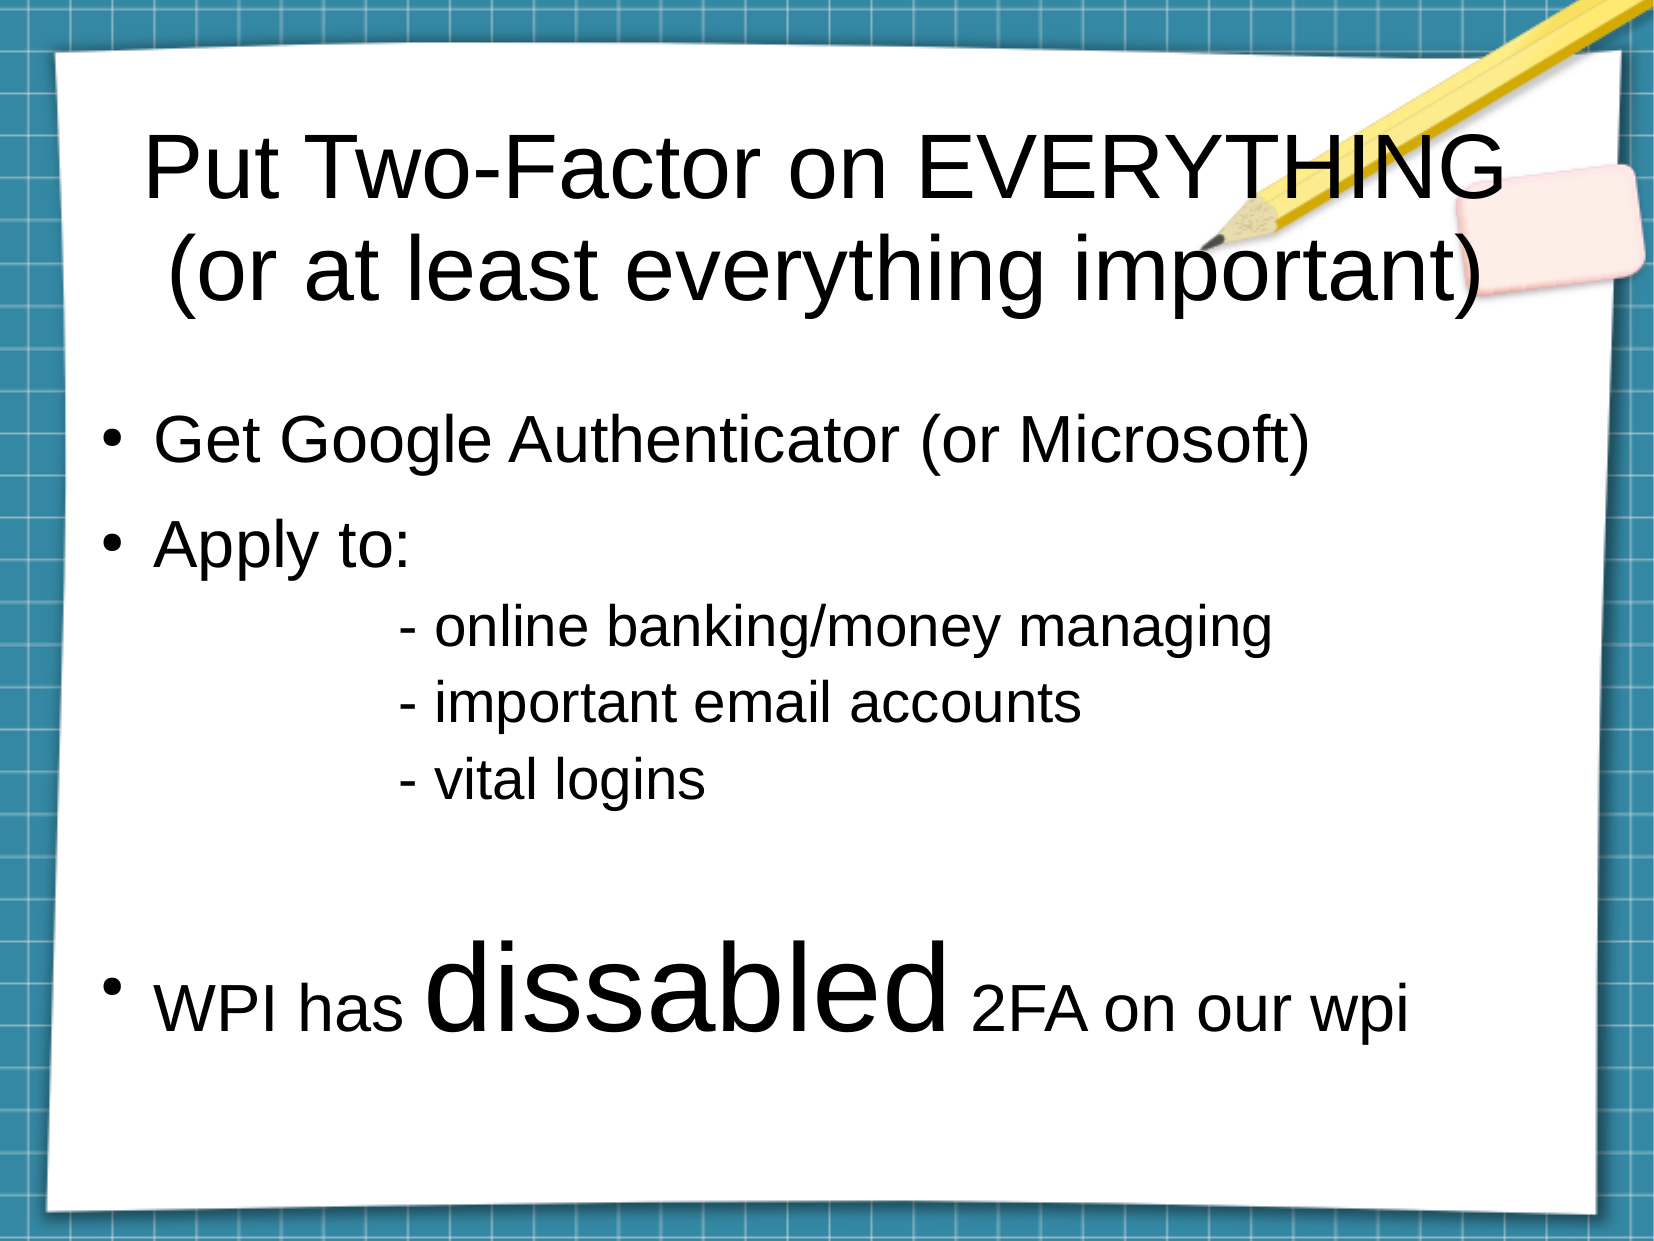

# Put Two-Factor on EVERYTHING (or at least everything important)
Get Google Authenticator (or Microsoft)
Apply to:
 - online banking/money managing
 - important email accounts
 - vital logins
WPI has dissabled 2FA on our wpi